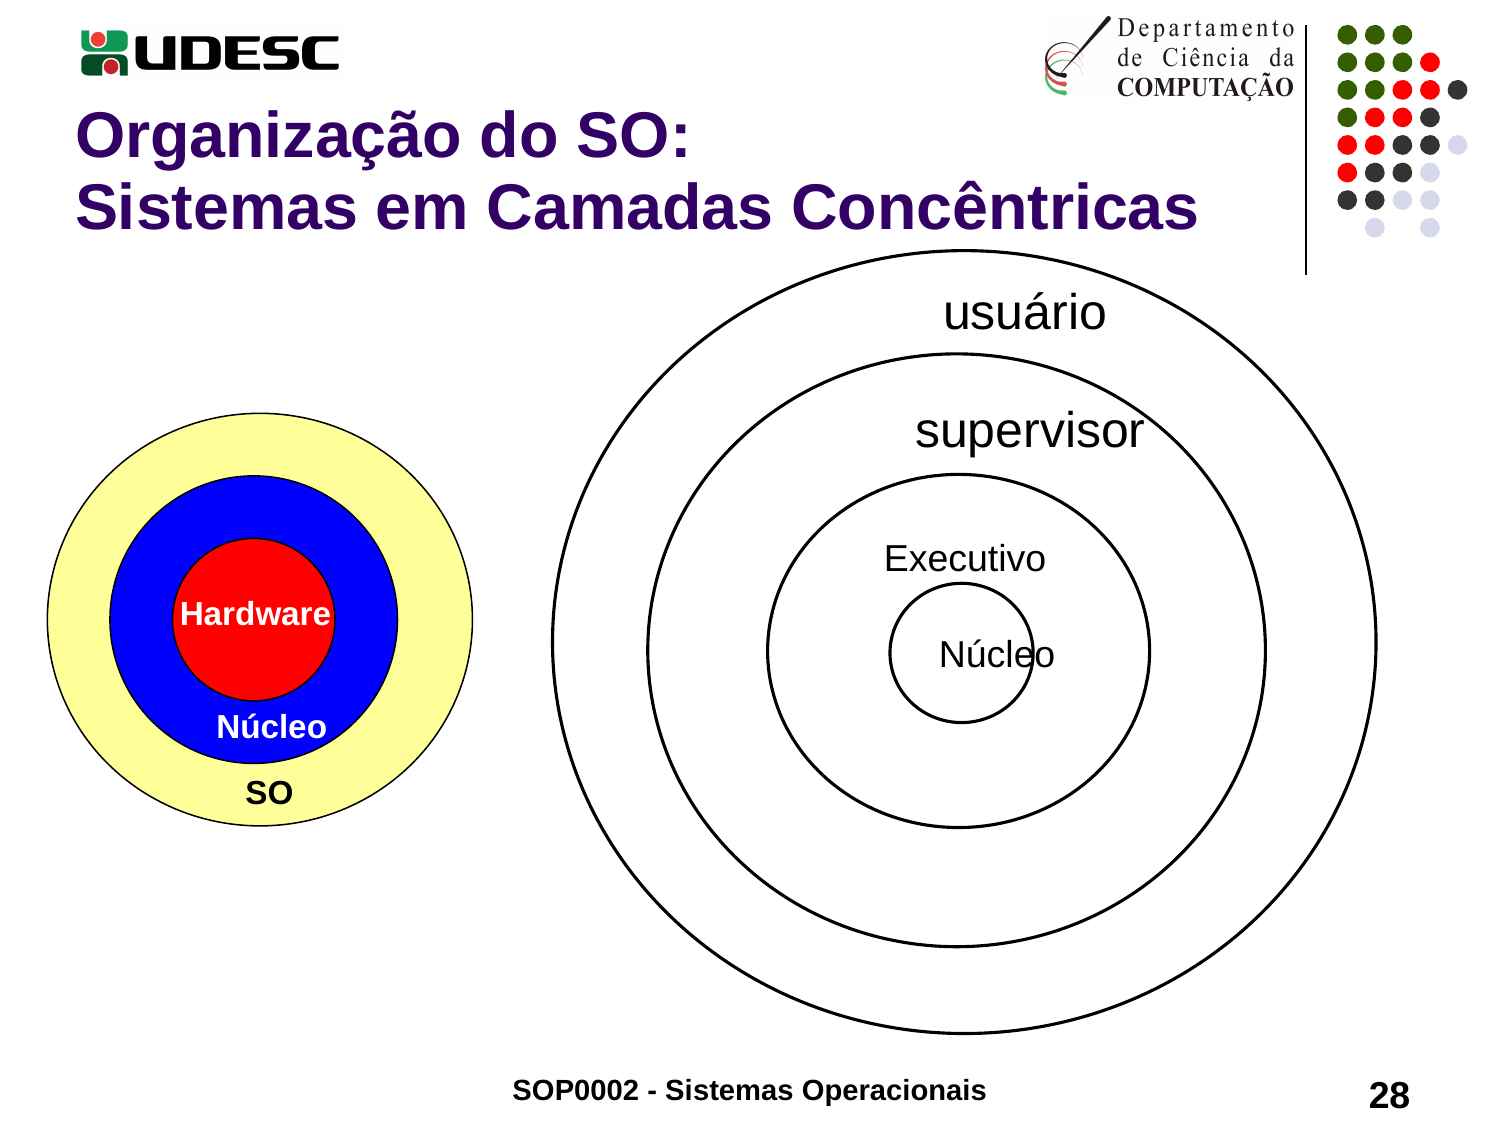

# Organização do SO: Sistemas em Camadas Concêntricas
usuário
supervisor
Executivo
Núcleo
Hardware
Núcleo
SO
28